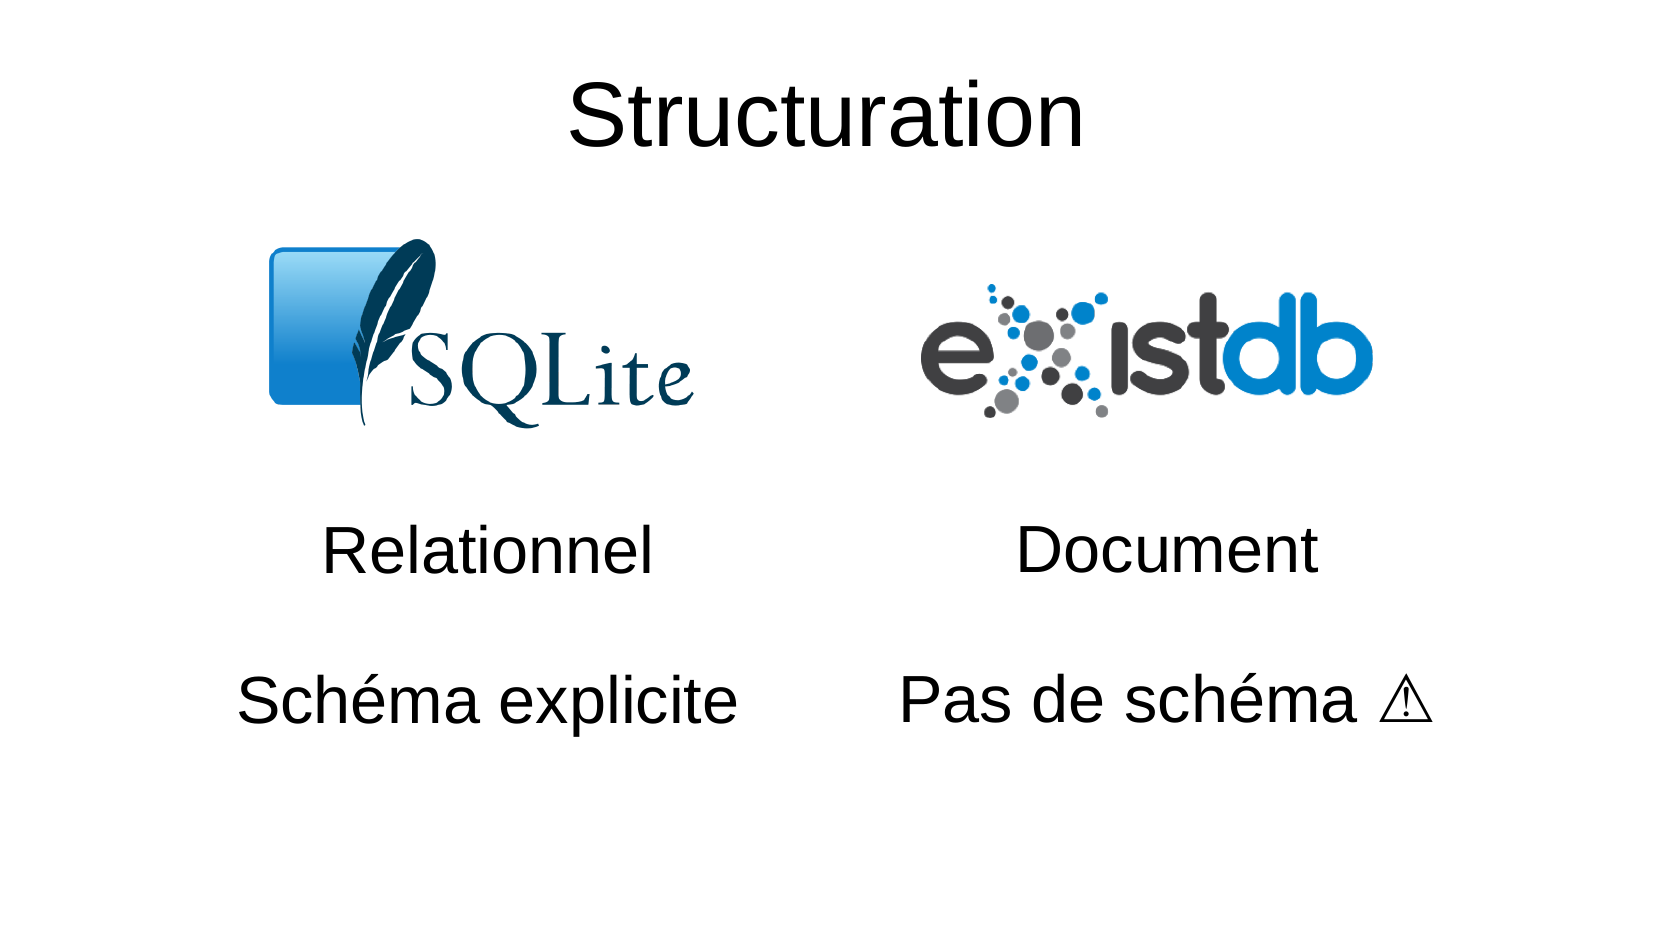

# Structuration
Document
Pas de schéma ⚠
Relationnel
Schéma explicite